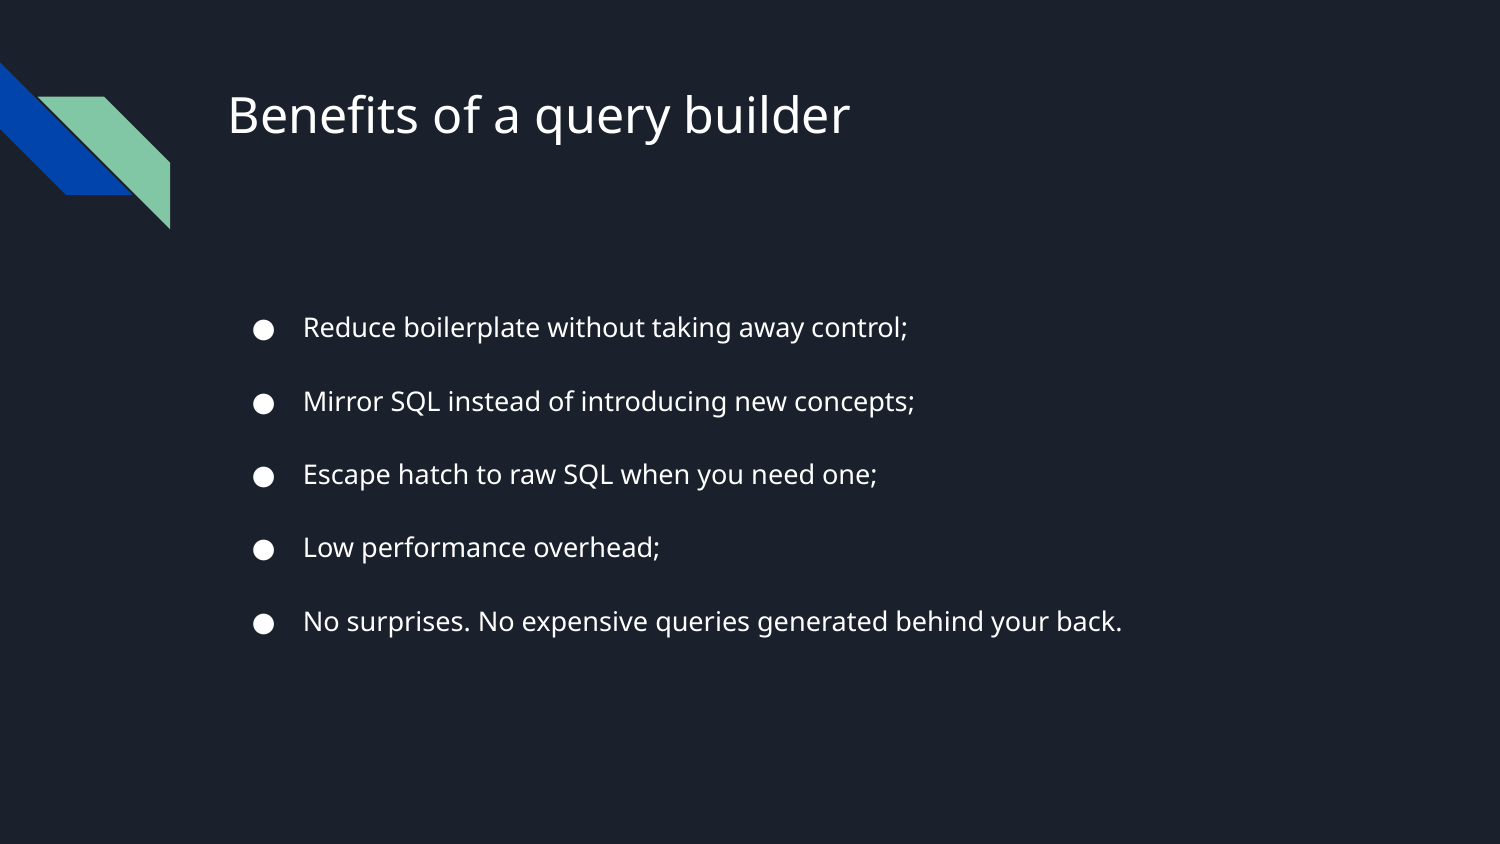

# Benefits of a query builder
Reduce boilerplate without taking away control;
Mirror SQL instead of introducing new concepts;
Escape hatch to raw SQL when you need one;
Low performance overhead;
No surprises. No expensive queries generated behind your back.